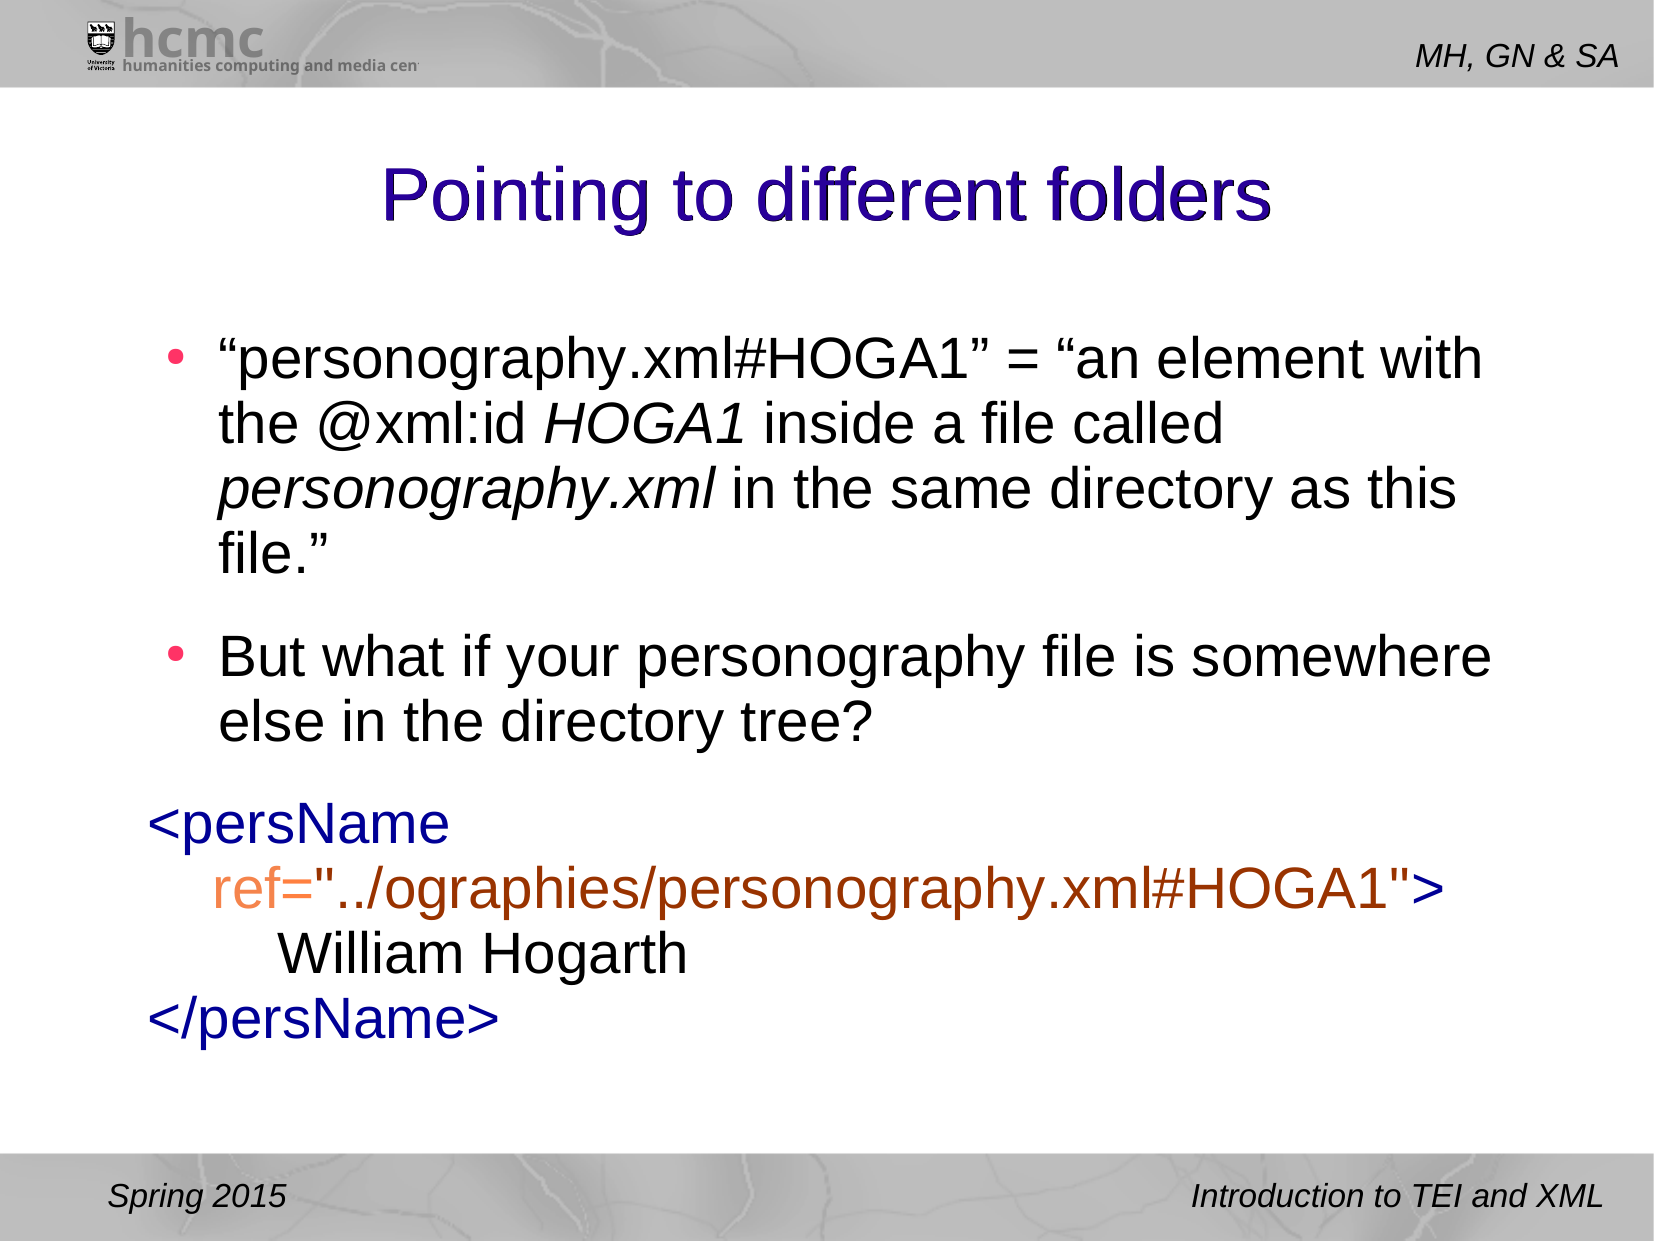

# Pointing to different folders
“personography.xml#HOGA1” = “an element with the @xml:id HOGA1 inside a file called personography.xml in the same directory as this file.”
But what if your personography file is somewhere else in the directory tree?
<persName
 ref="../ographies/personography.xml#HOGA1">
 William Hogarth
</persName>